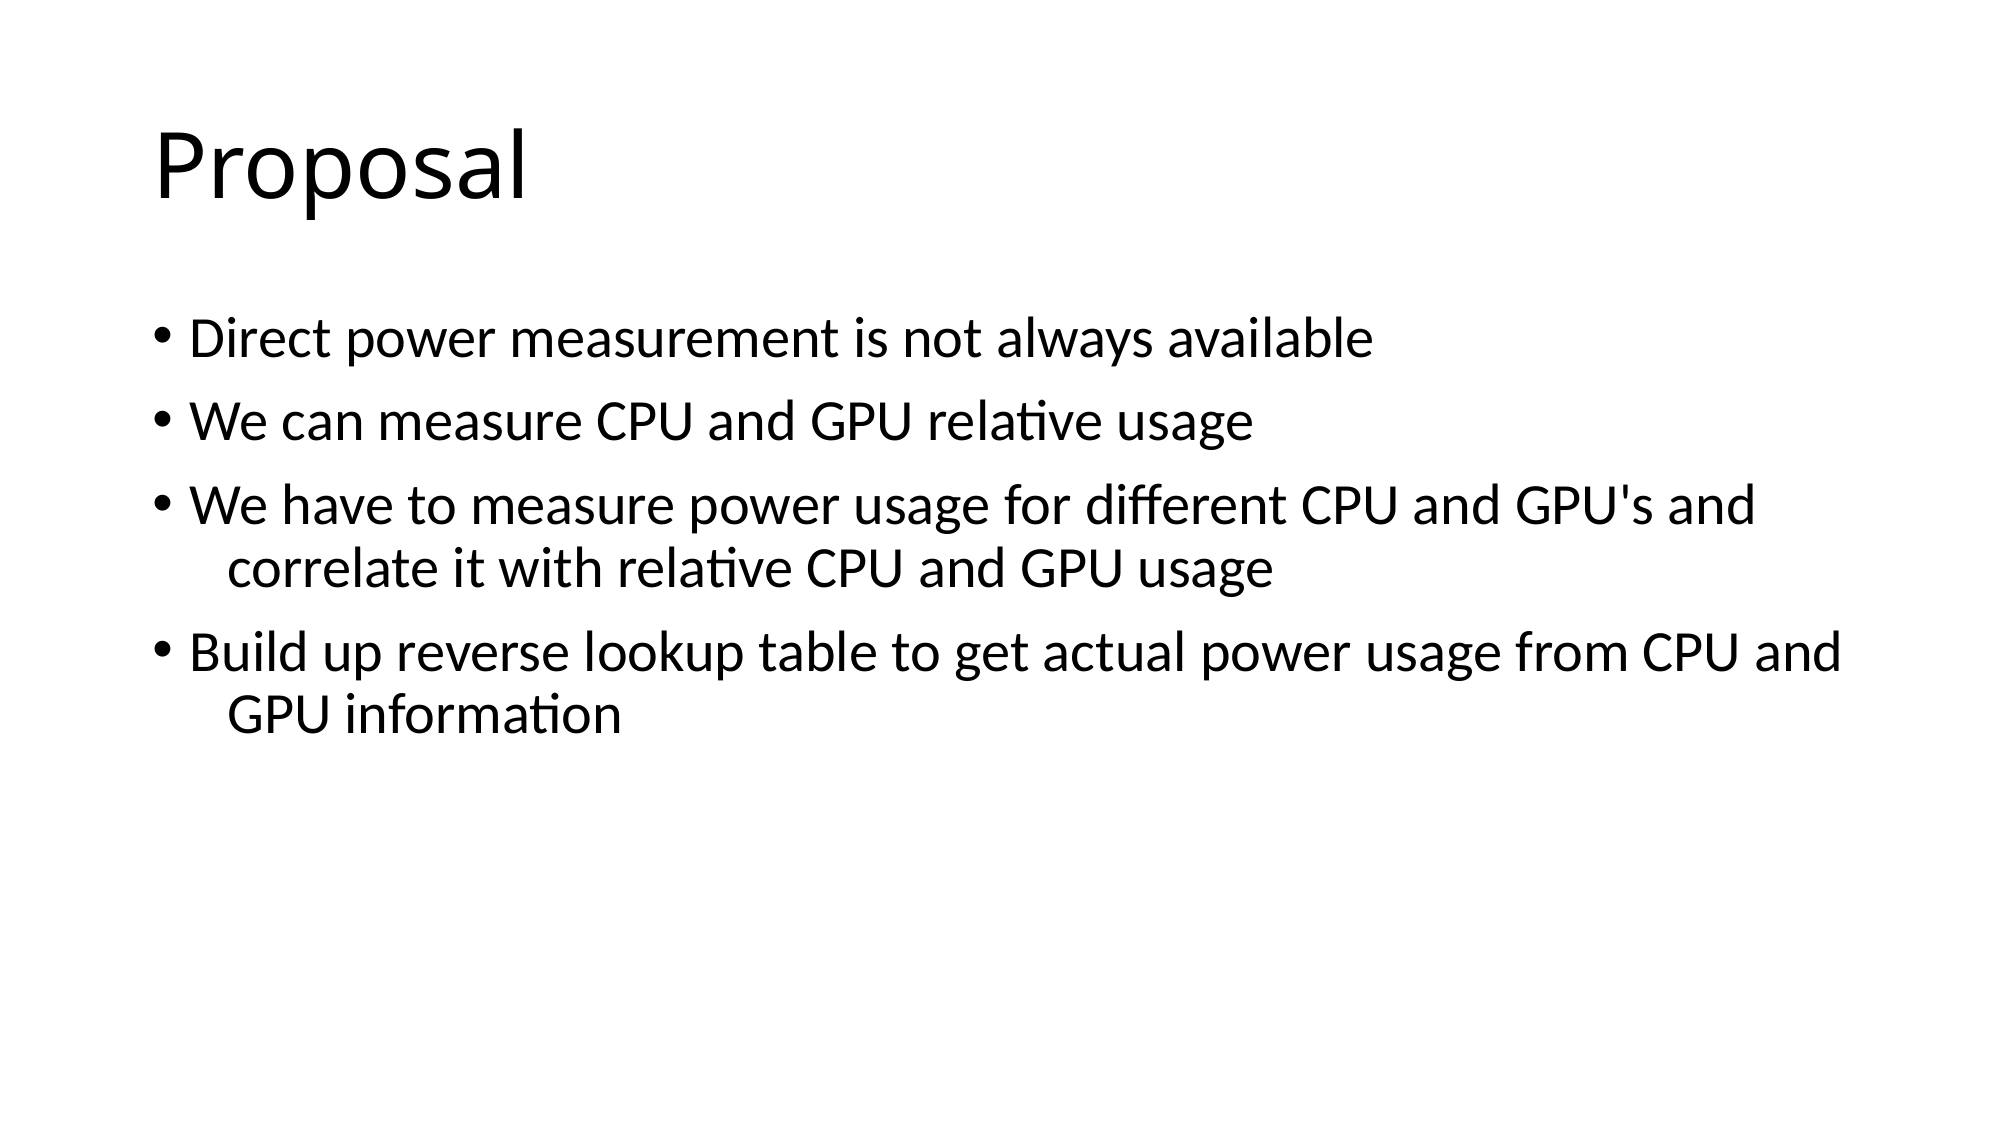

# Proposal
Direct power measurement is not always available
We can measure CPU and GPU relative usage
We have to measure power usage for different CPU and GPU's and correlate it with relative CPU and GPU usage
Build up reverse lookup table to get actual power usage from CPU and GPU information